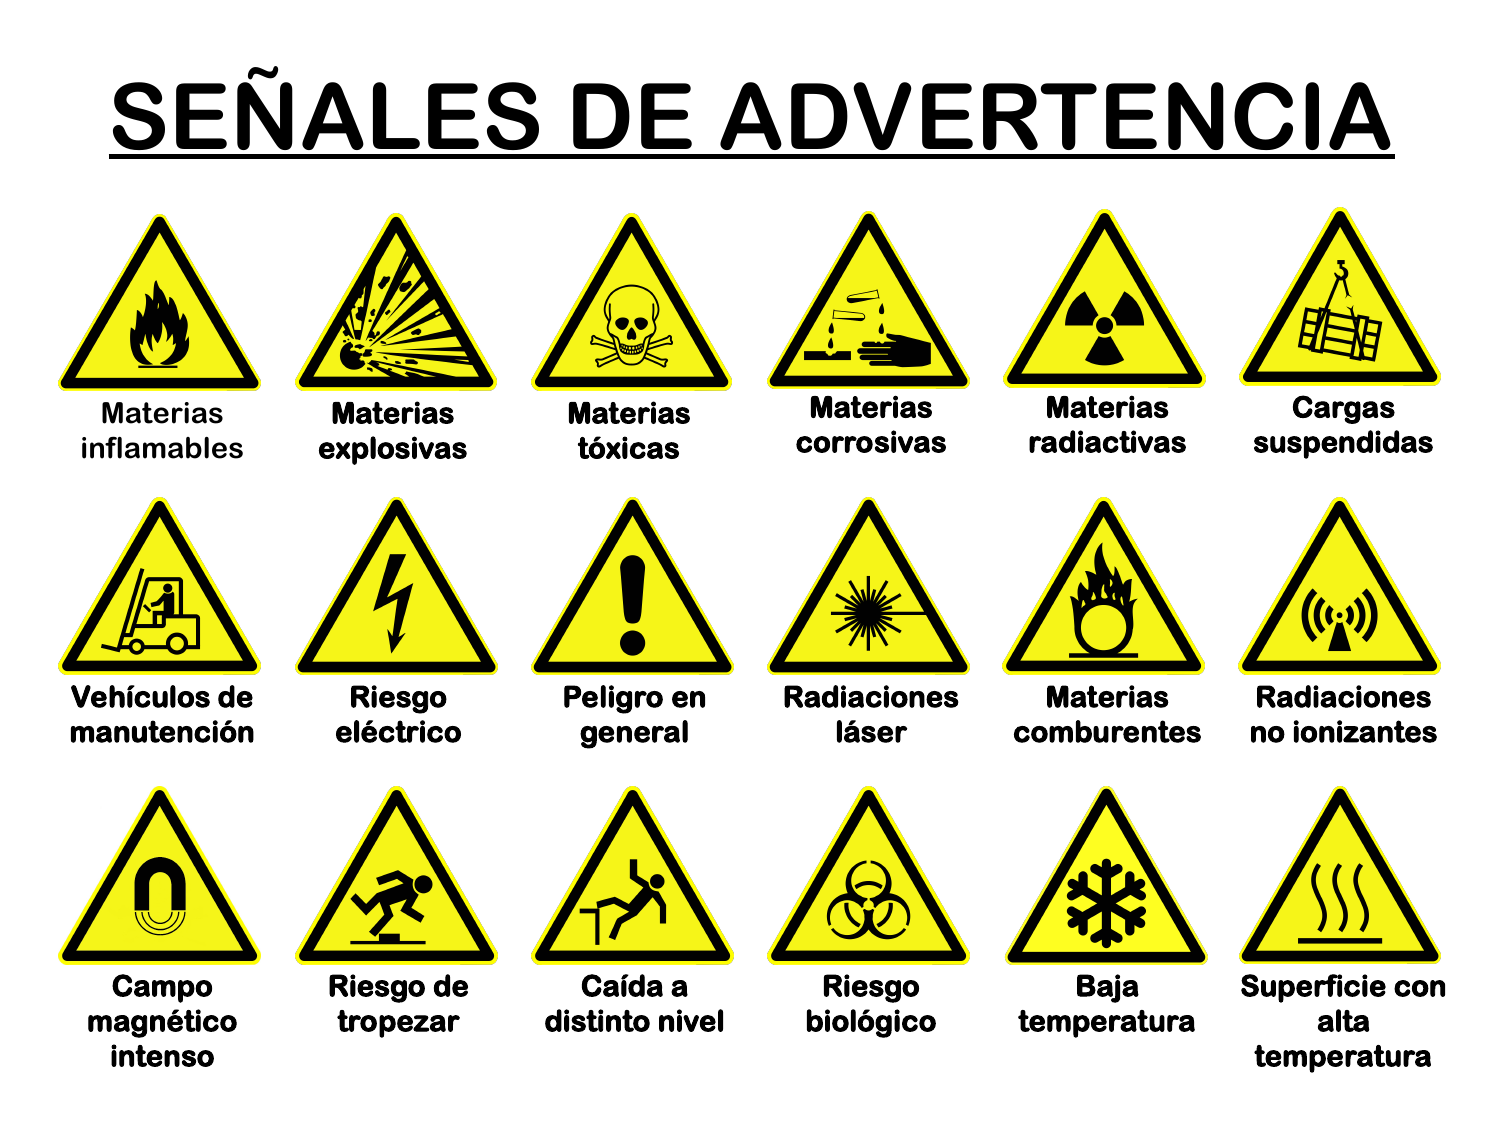

# SEÑALES DE ADVERTENCIA
Materias corrosivas
Materias radiactivas
Cargas suspendidas
Materias inflamables
Materias explosivas
Materias tóxicas
Vehículos de manutención
Riesgo eléctrico
Peligro en general
Radiaciones láser
Materias comburentes
Radiaciones no ionizantes
Campo magnético intenso
Riesgo de tropezar
Caída a distinto nivel
Riesgo biológico
Baja temperatura
Superficie con alta temperatura